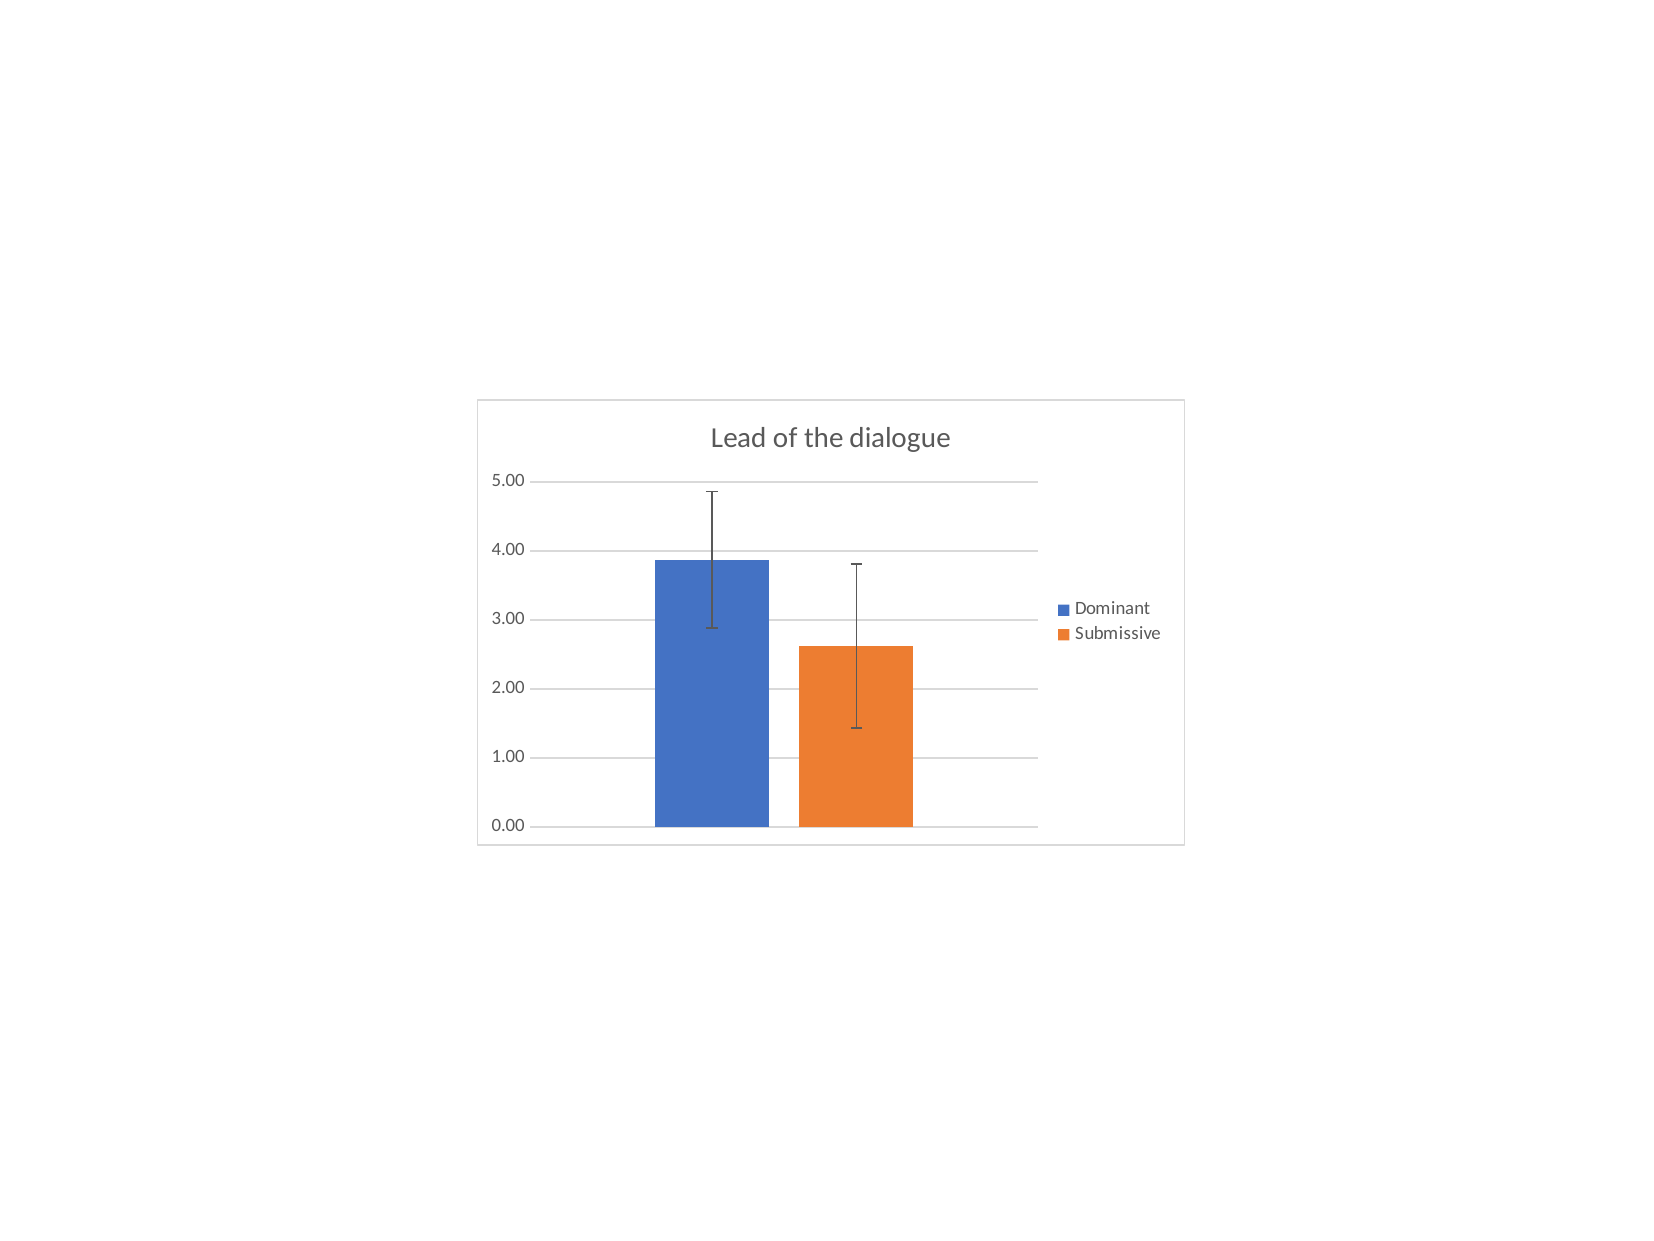

### Chart: Lead of the dialogue
| Category | Dominant | Submissive |
|---|---|---|
| None | 3.875 | 2.625 |